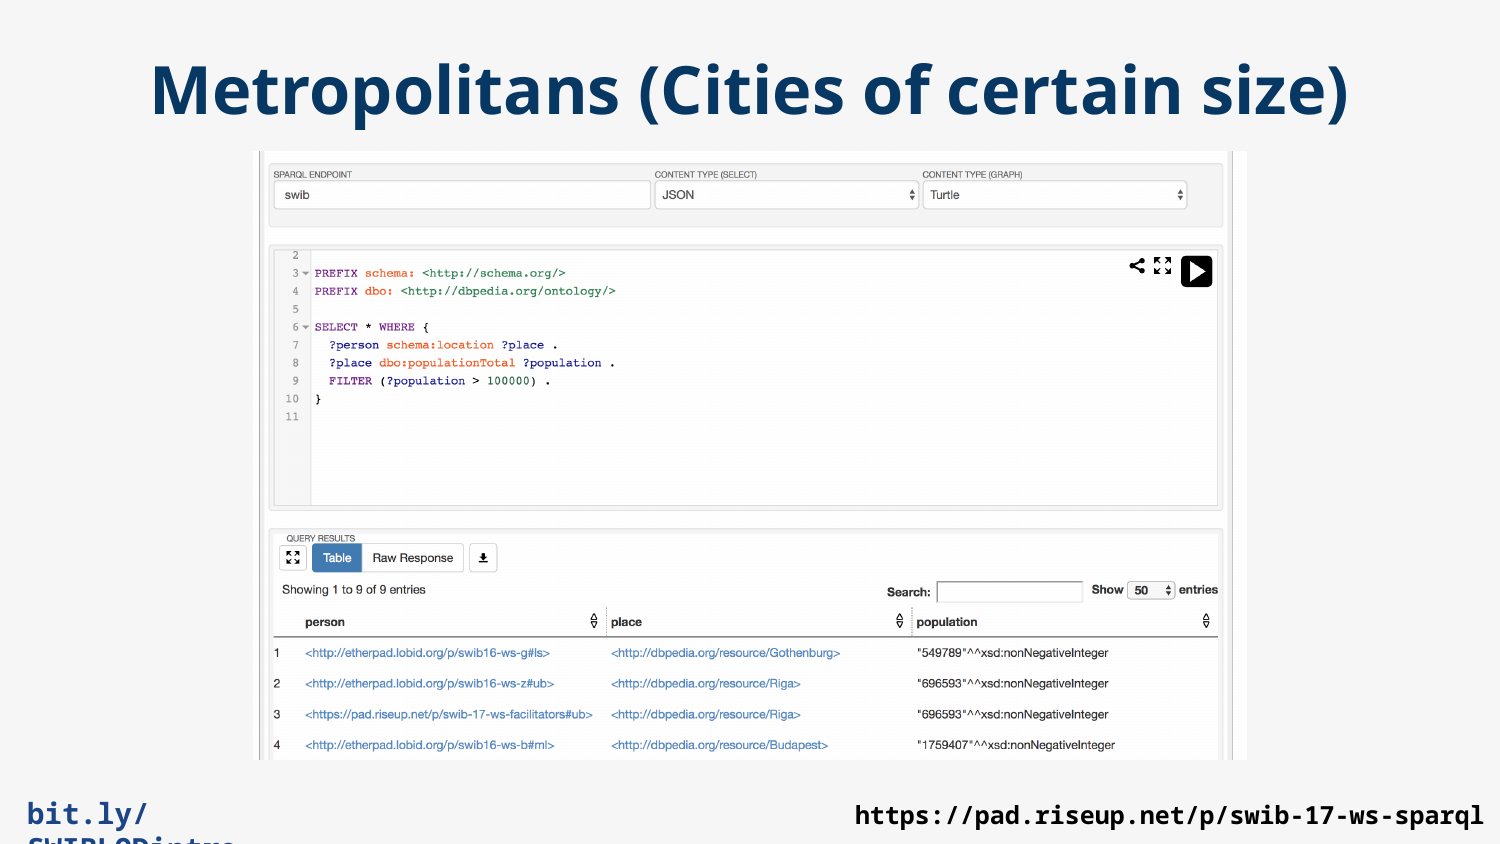

# Metropolitans (Cities of certain size)
https://pad.riseup.net/p/swib-17-ws-sparql